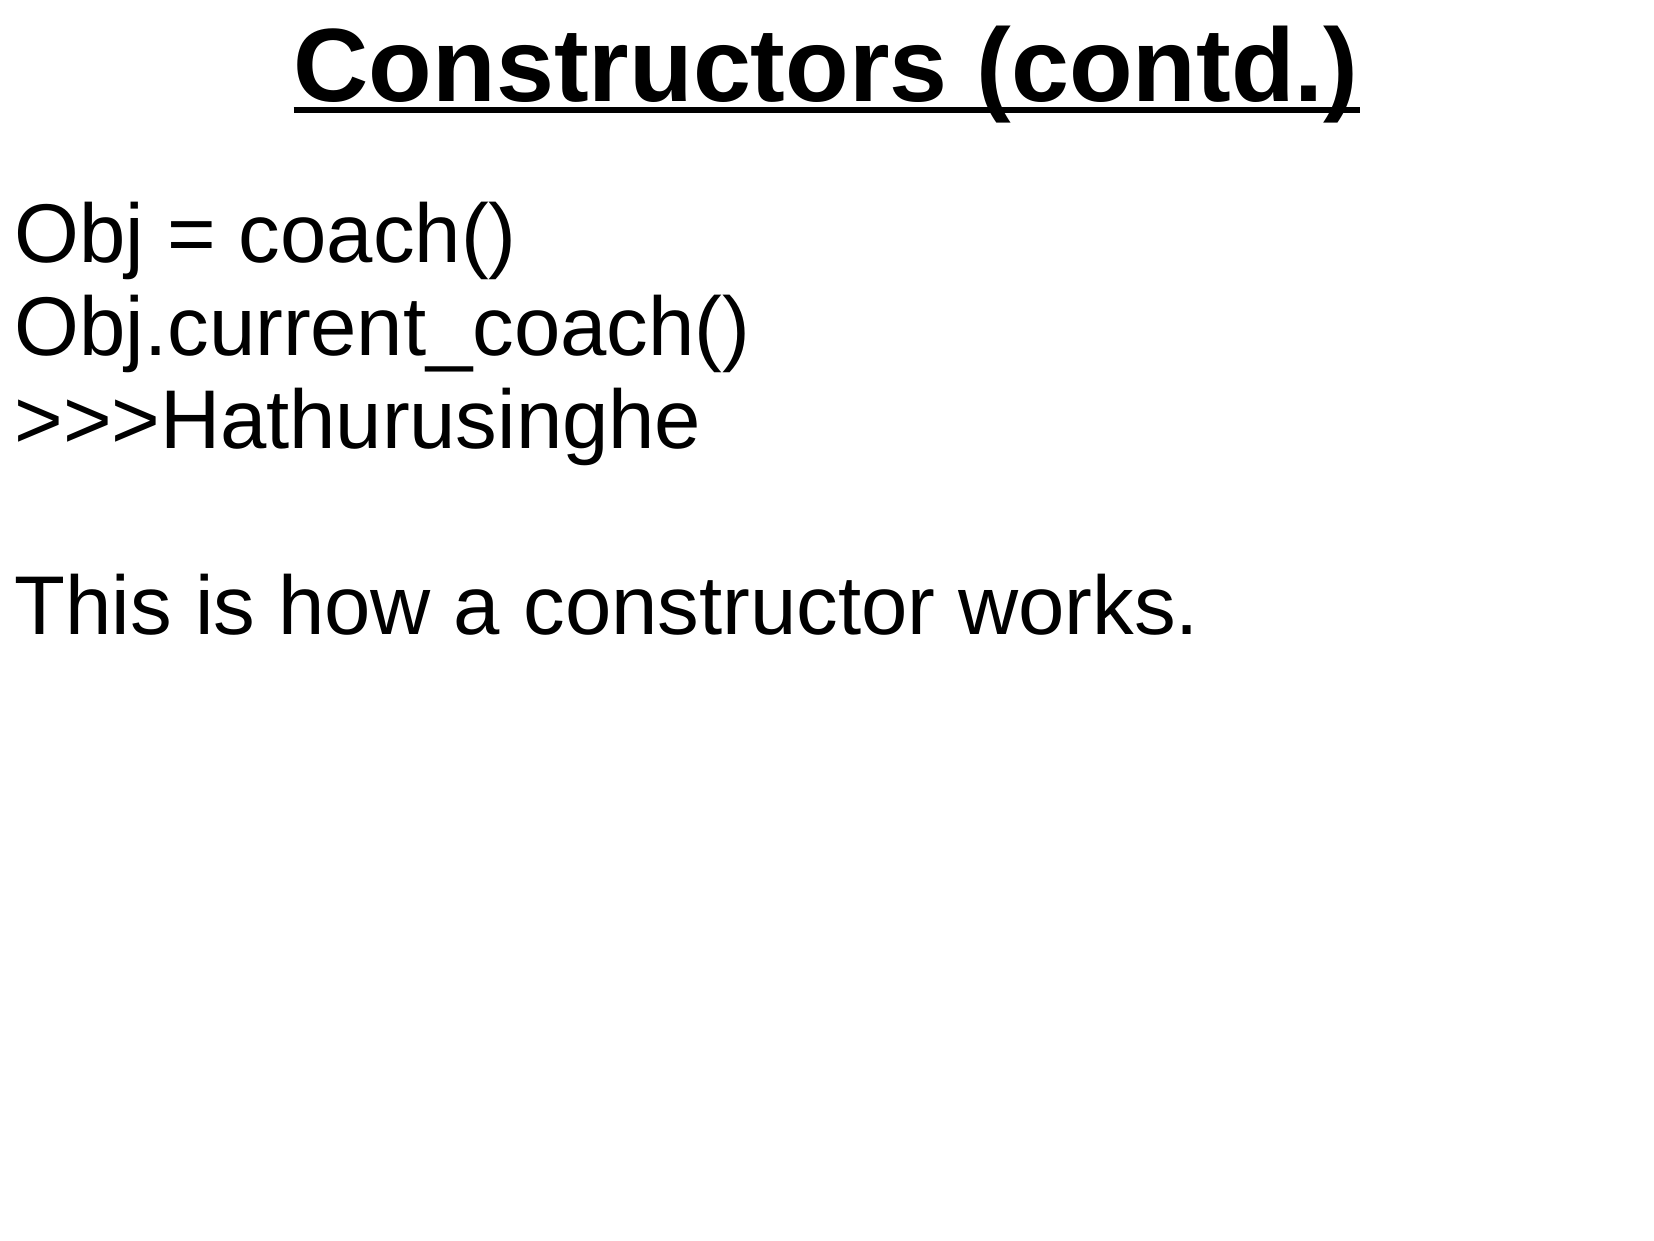

Constructors (contd.)
Obj = coach()
Obj.current_coach()
>>>Hathurusinghe
This is how a constructor works.